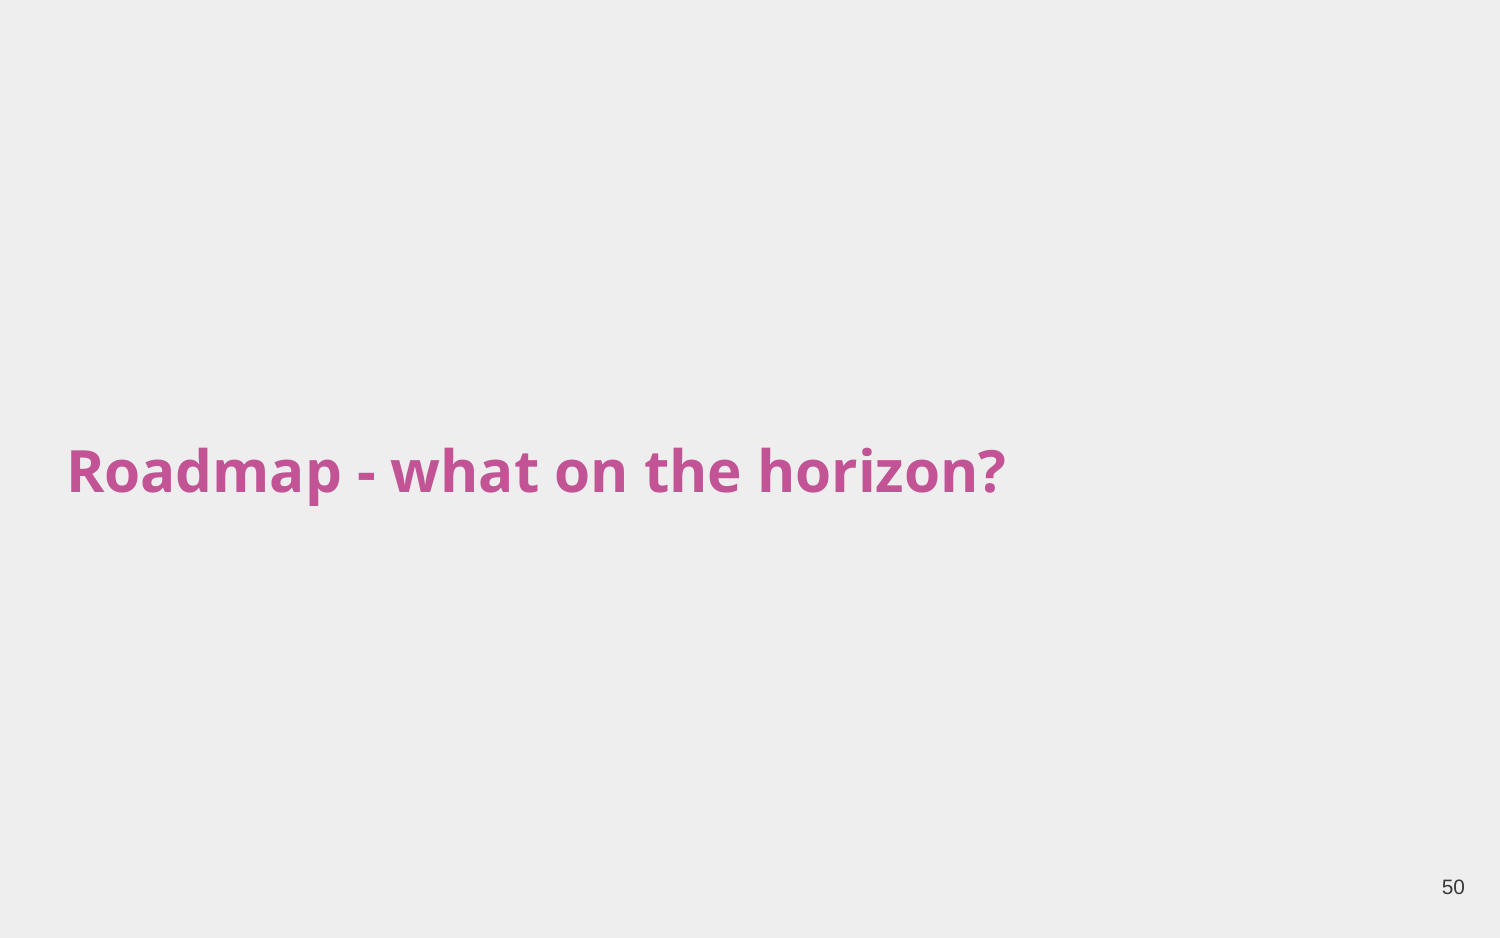

# Roadmap - what on the horizon?